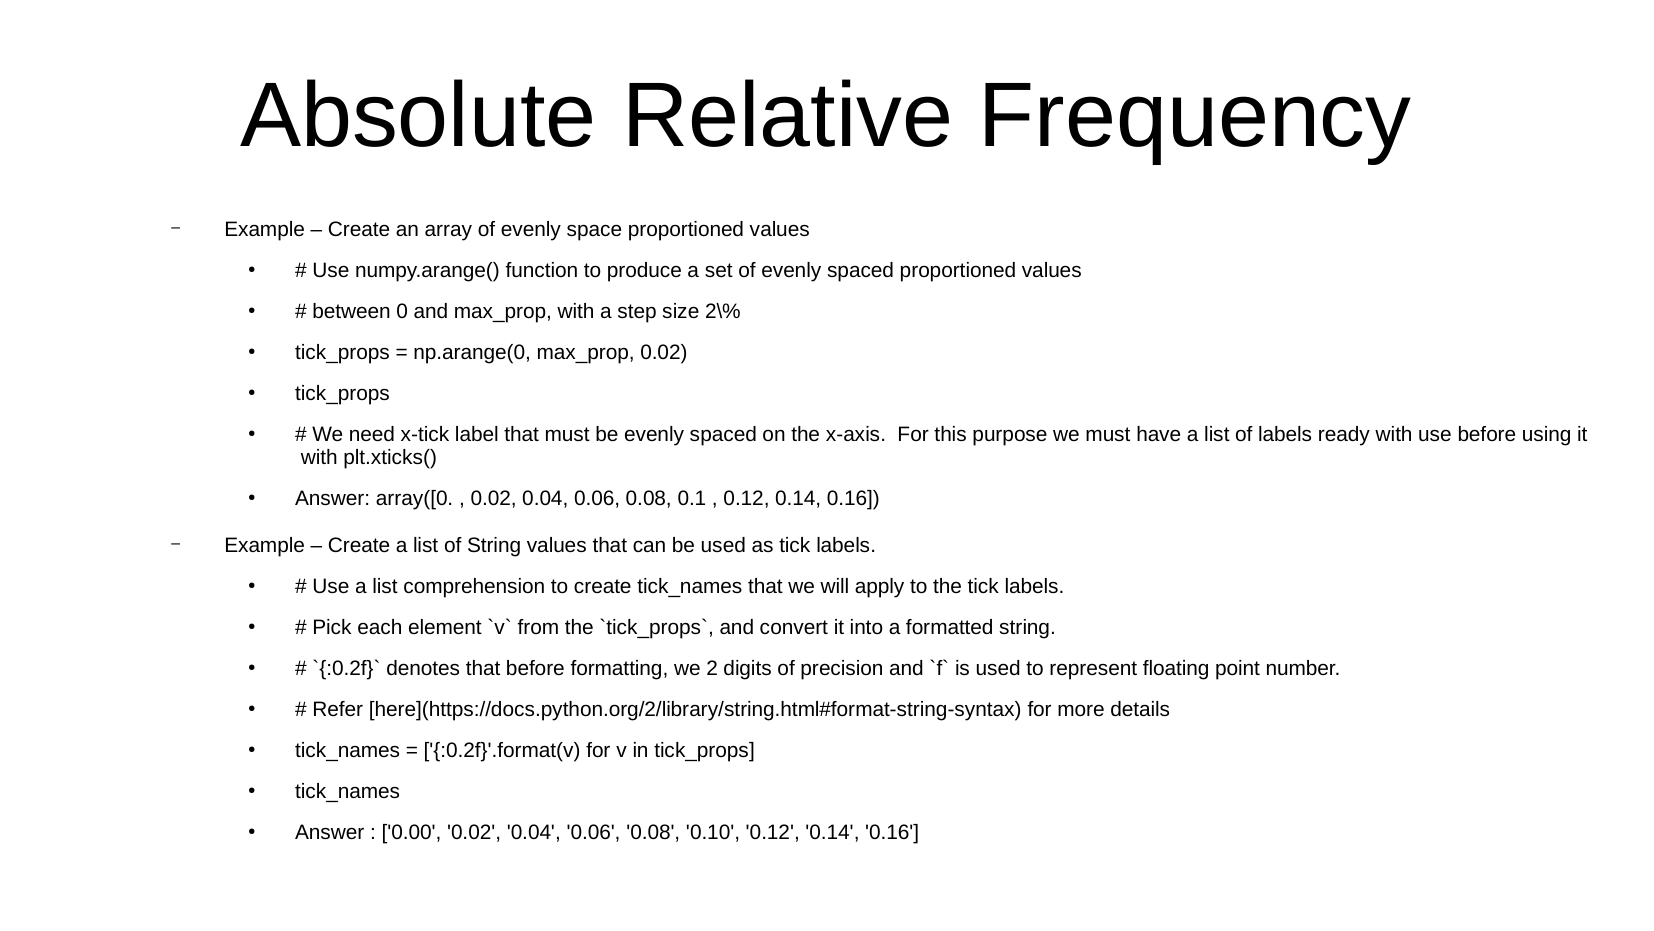

# Absolute Relative Frequency
Example – Create an array of evenly space proportioned values
# Use numpy.arange() function to produce a set of evenly spaced proportioned values
# between 0 and max_prop, with a step size 2\%
tick_props = np.arange(0, max_prop, 0.02)
tick_props
# We need x-tick label that must be evenly spaced on the x-axis. For this purpose we must have a list of labels ready with use before using it with plt.xticks()
Answer: array([0. , 0.02, 0.04, 0.06, 0.08, 0.1 , 0.12, 0.14, 0.16])
Example – Create a list of String values that can be used as tick labels.
# Use a list comprehension to create tick_names that we will apply to the tick labels.
# Pick each element `v` from the `tick_props`, and convert it into a formatted string.
# `{:0.2f}` denotes that before formatting, we 2 digits of precision and `f` is used to represent floating point number.
# Refer [here](https://docs.python.org/2/library/string.html#format-string-syntax) for more details
tick_names = ['{:0.2f}'.format(v) for v in tick_props]
tick_names
Answer : ['0.00', '0.02', '0.04', '0.06', '0.08', '0.10', '0.12', '0.14', '0.16']